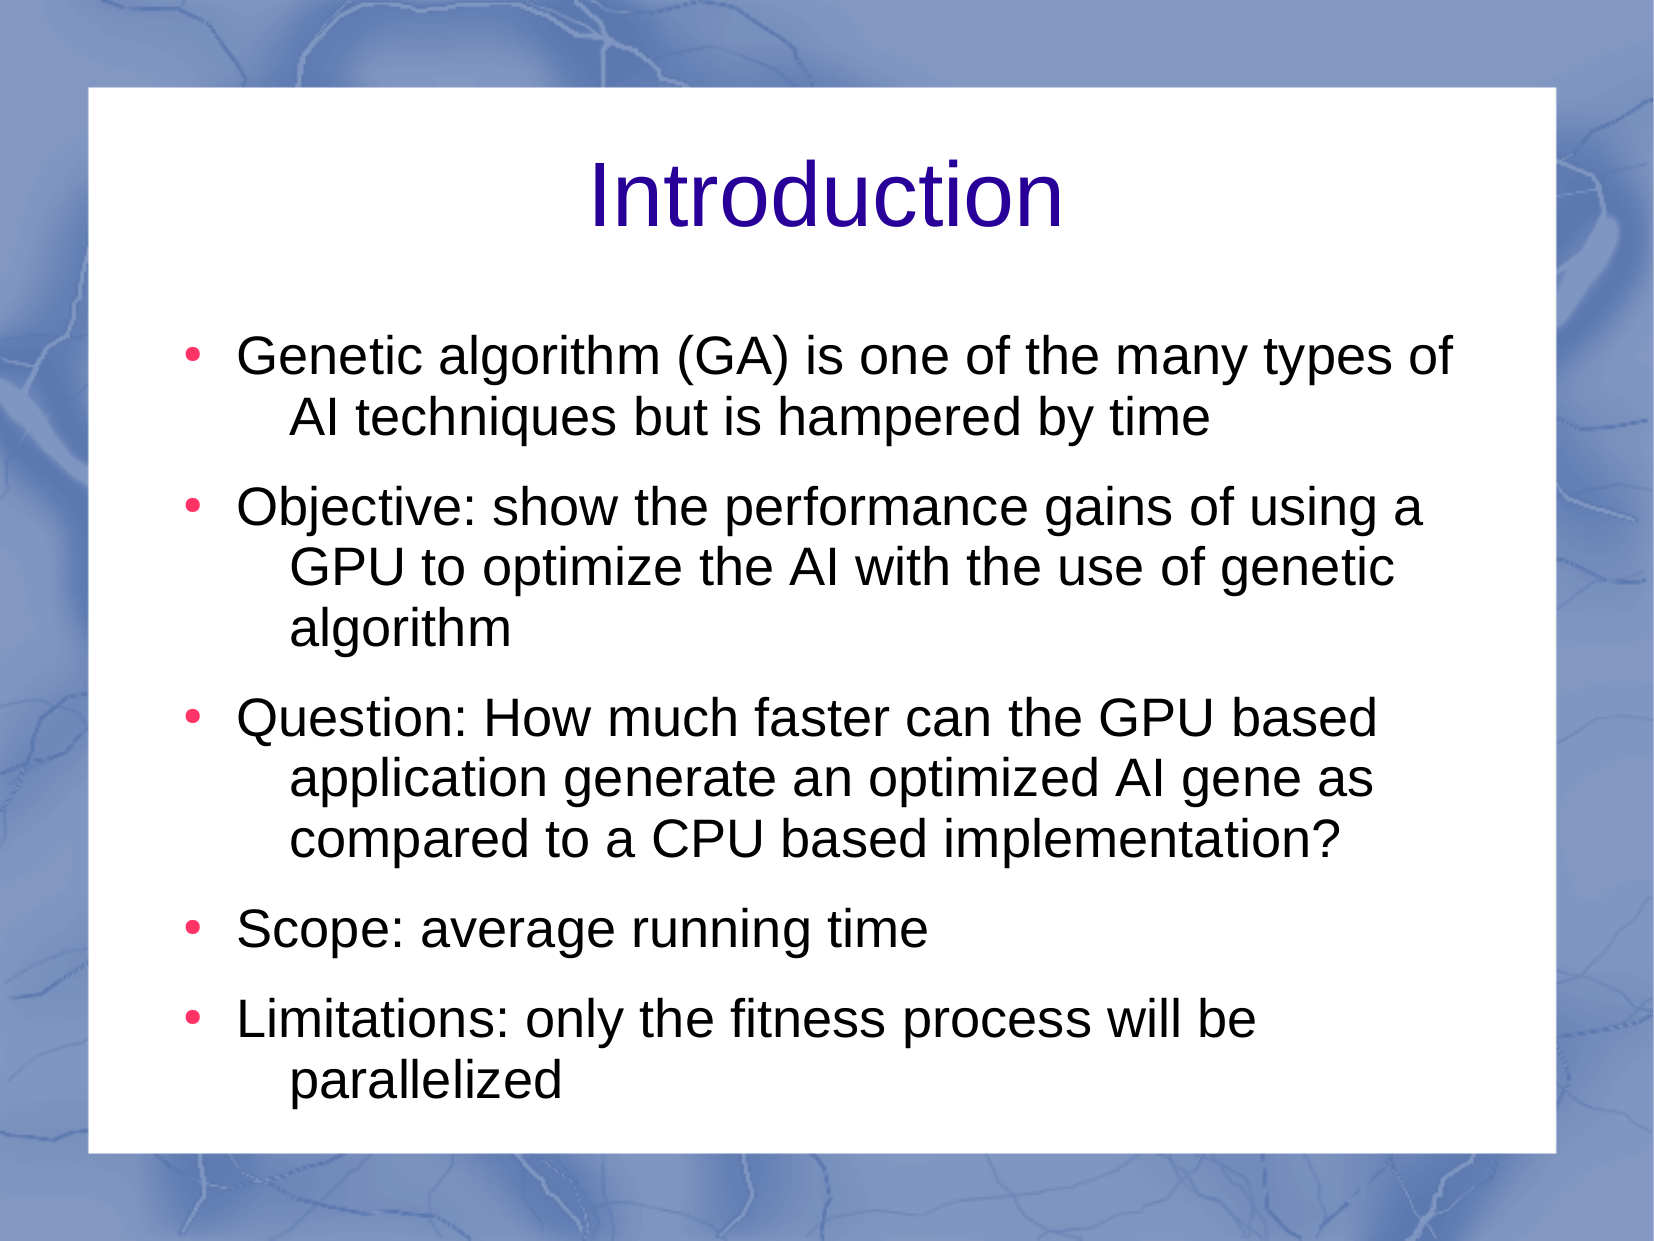

# Introduction
Genetic algorithm (GA) is one of the many types of AI techniques but is hampered by time
Objective: show the performance gains of using a GPU to optimize the AI with the use of genetic algorithm
Question: How much faster can the GPU based application generate an optimized AI gene as compared to a CPU based implementation?
Scope: average running time
Limitations: only the fitness process will be parallelized